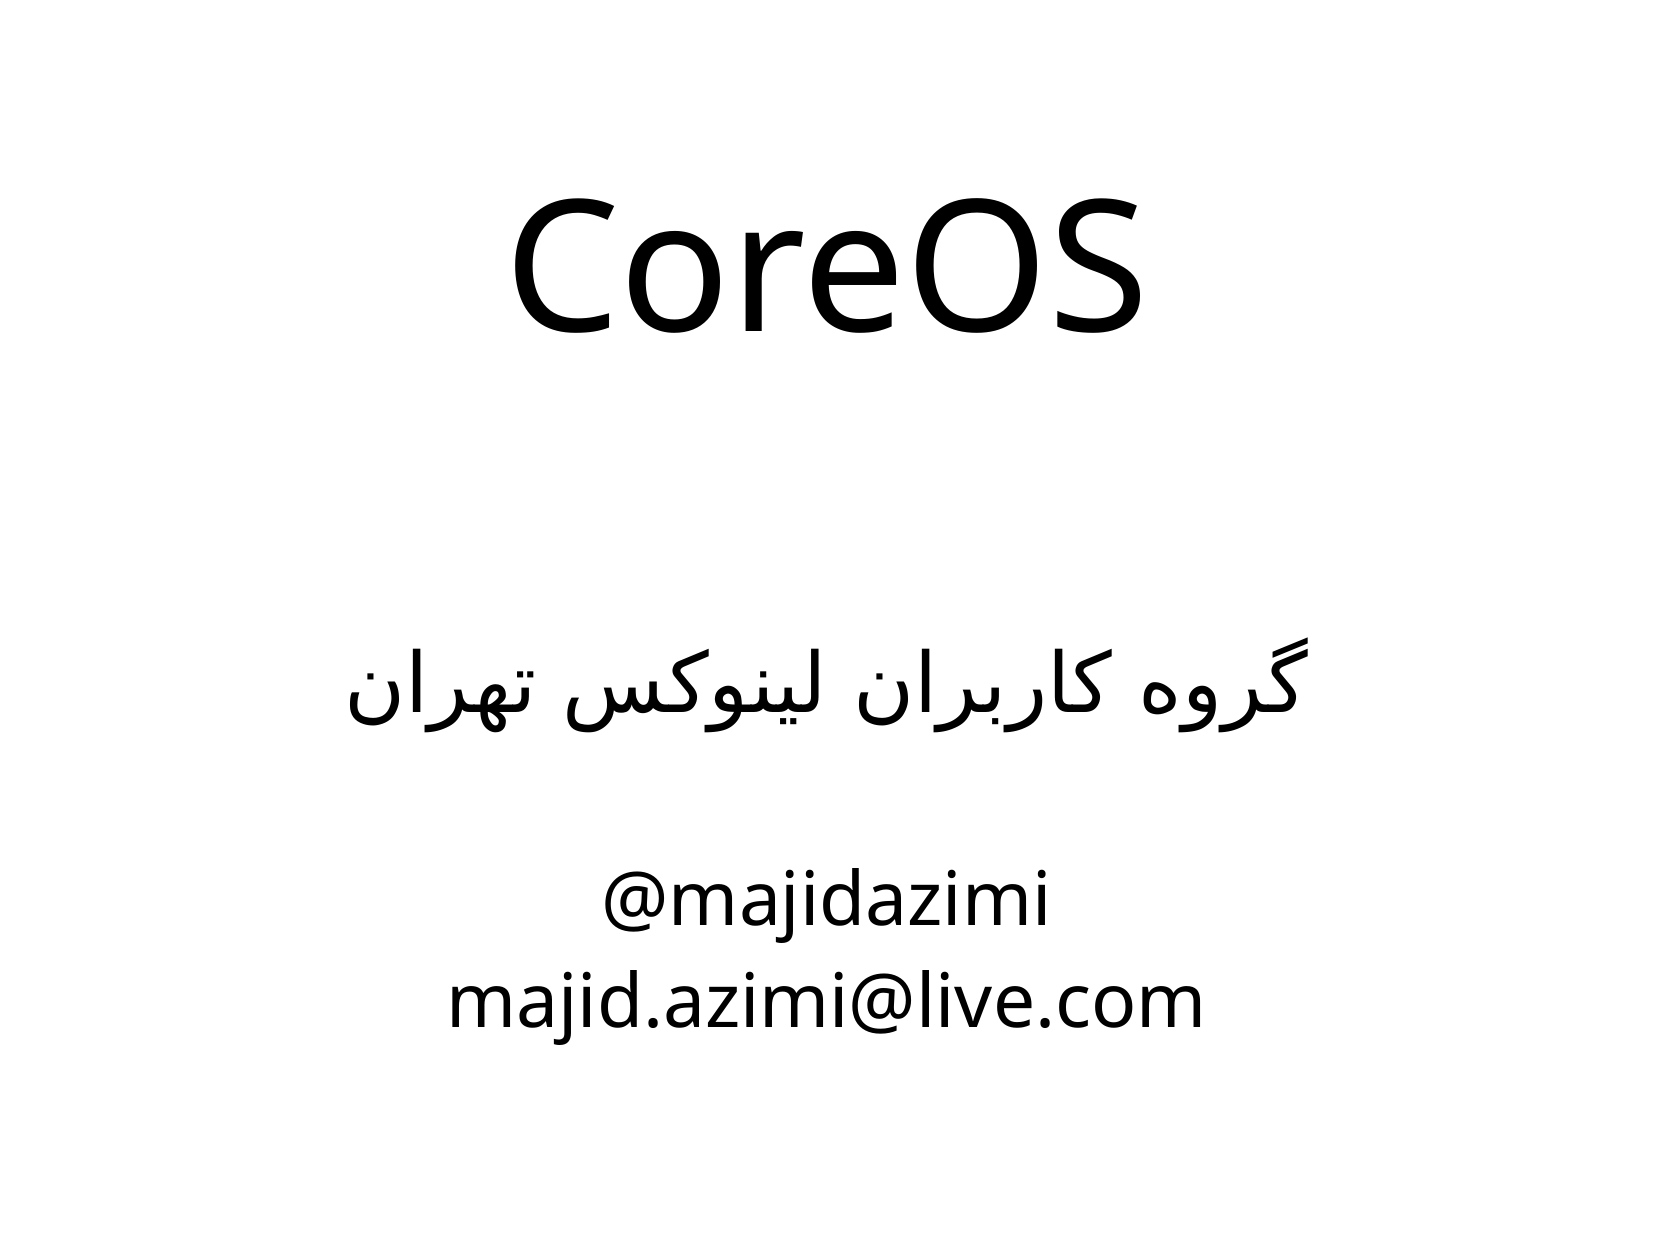

# CoreOS
گروه کاربران لینوکس تهران
@majidazimi
majid.azimi@live.com